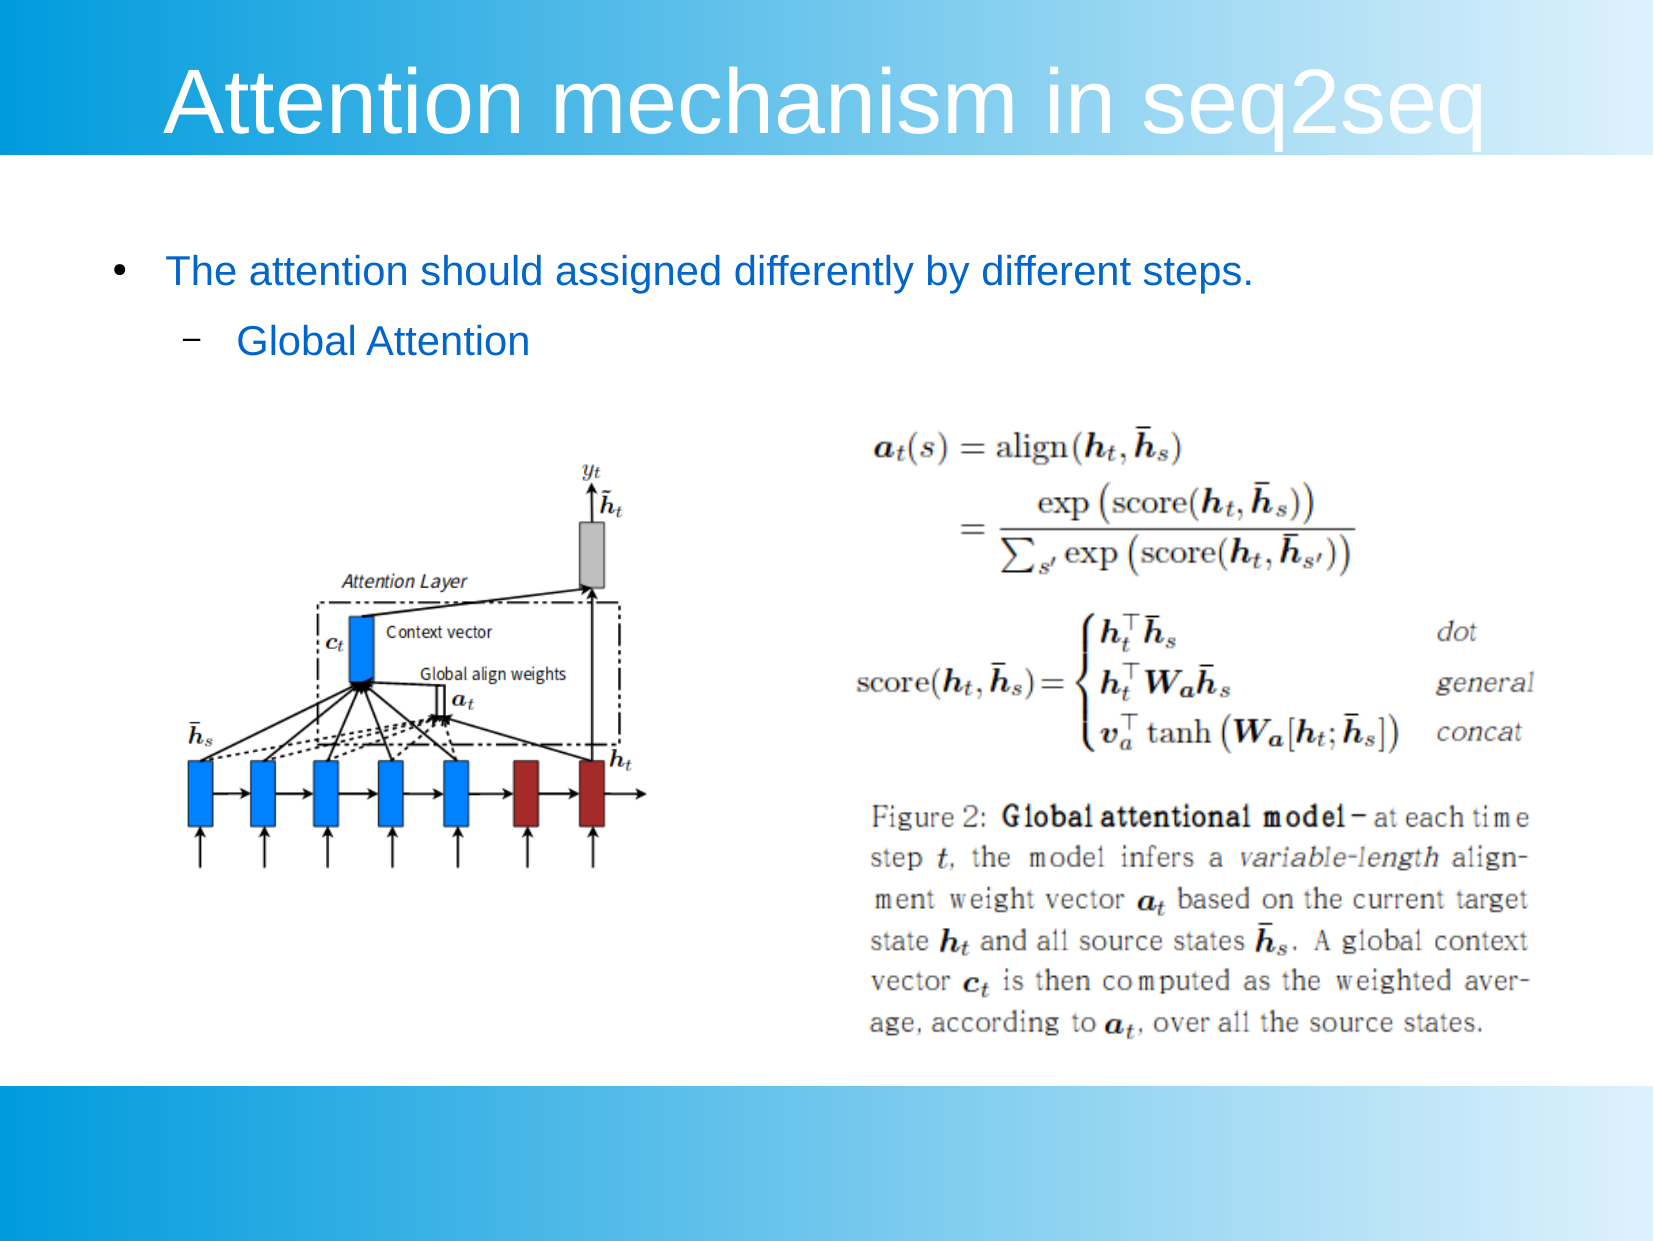

# Attention mechanism in seq2seq
The attention should assigned differently by different steps.
Global Attention